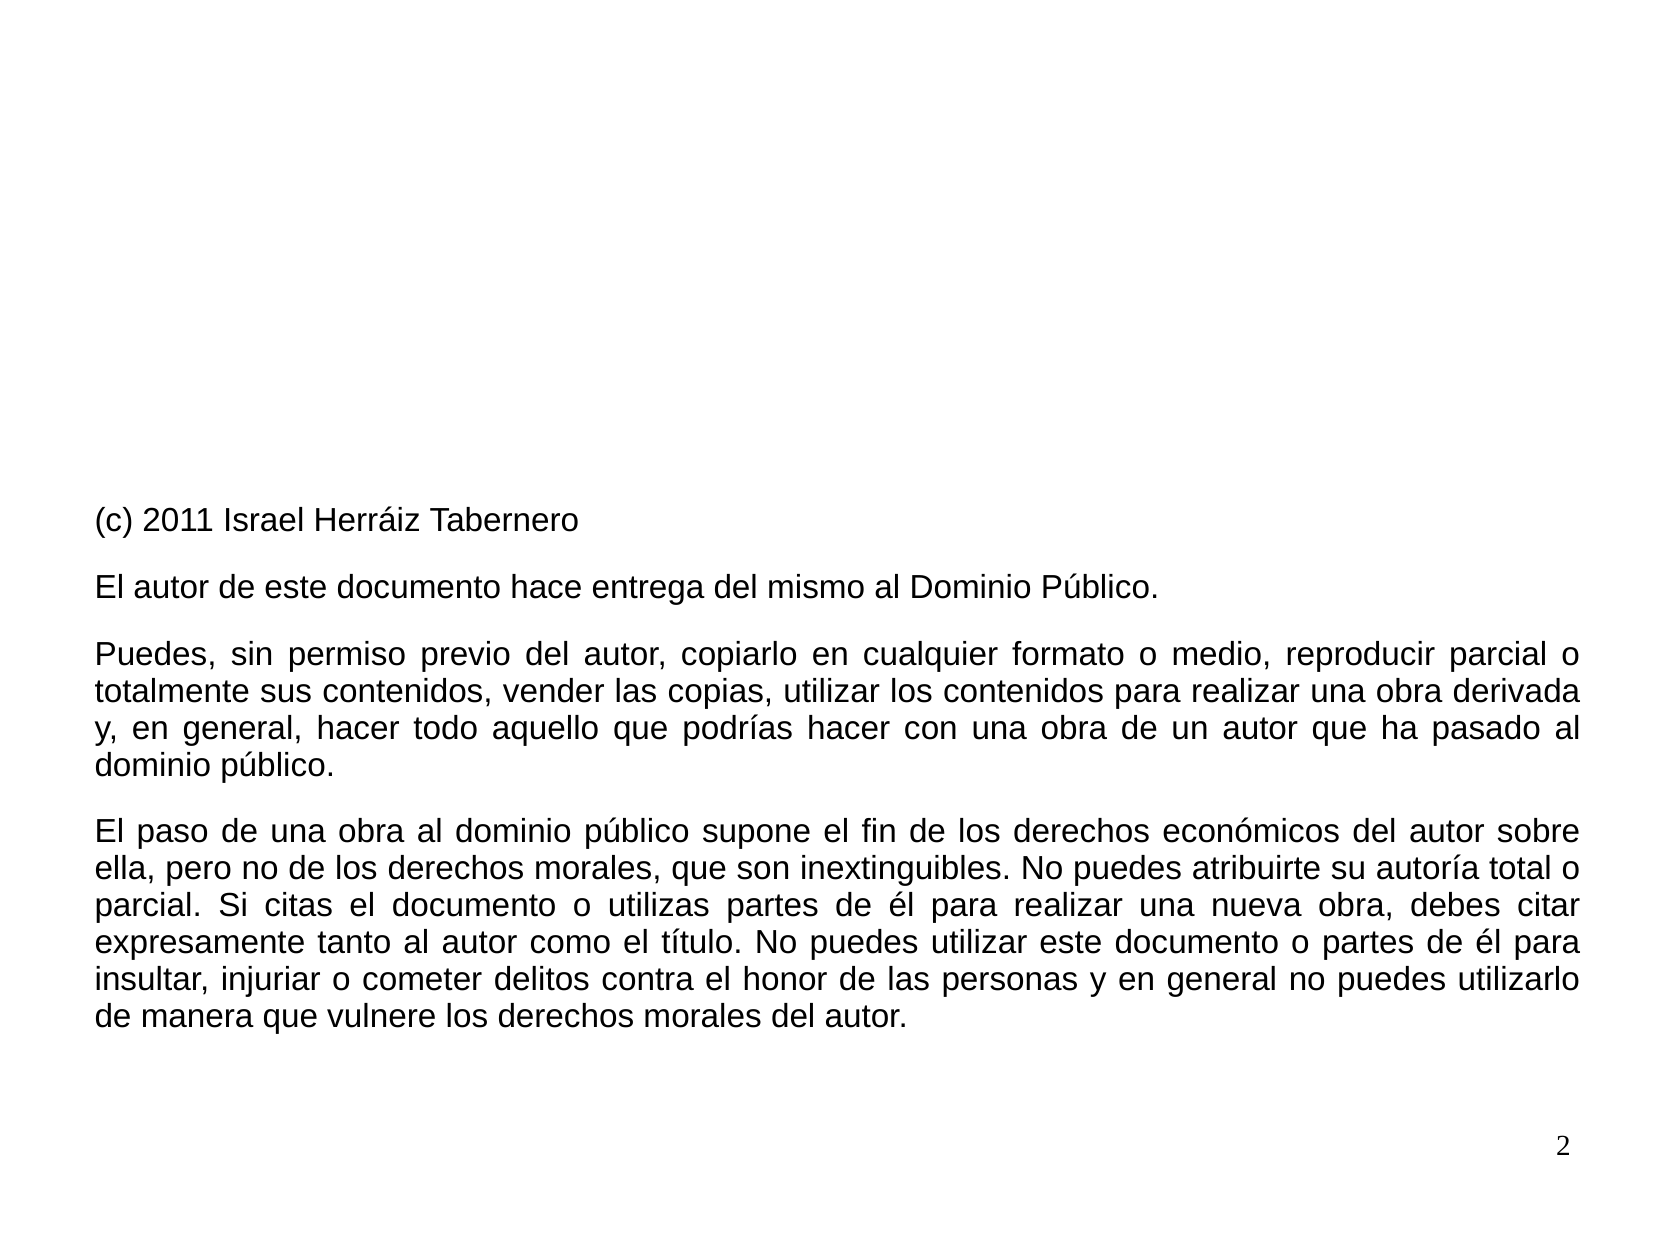

# (c) 2011 Israel Herráiz Tabernero
El autor de este documento hace entrega del mismo al Dominio Público.
Puedes, sin permiso previo del autor, copiarlo en cualquier formato o medio, reproducir parcial o totalmente sus contenidos, vender las copias, utilizar los contenidos para realizar una obra derivada y, en general, hacer todo aquello que podrías hacer con una obra de un autor que ha pasado al dominio público.
El paso de una obra al dominio público supone el fin de los derechos económicos del autor sobre ella, pero no de los derechos morales, que son inextinguibles. No puedes atribuirte su autoría total o parcial. Si citas el documento o utilizas partes de él para realizar una nueva obra, debes citar expresamente tanto al autor como el título. No puedes utilizar este documento o partes de él para insultar, injuriar o cometer delitos contra el honor de las personas y en general no puedes utilizarlo de manera que vulnere los derechos morales del autor.
2